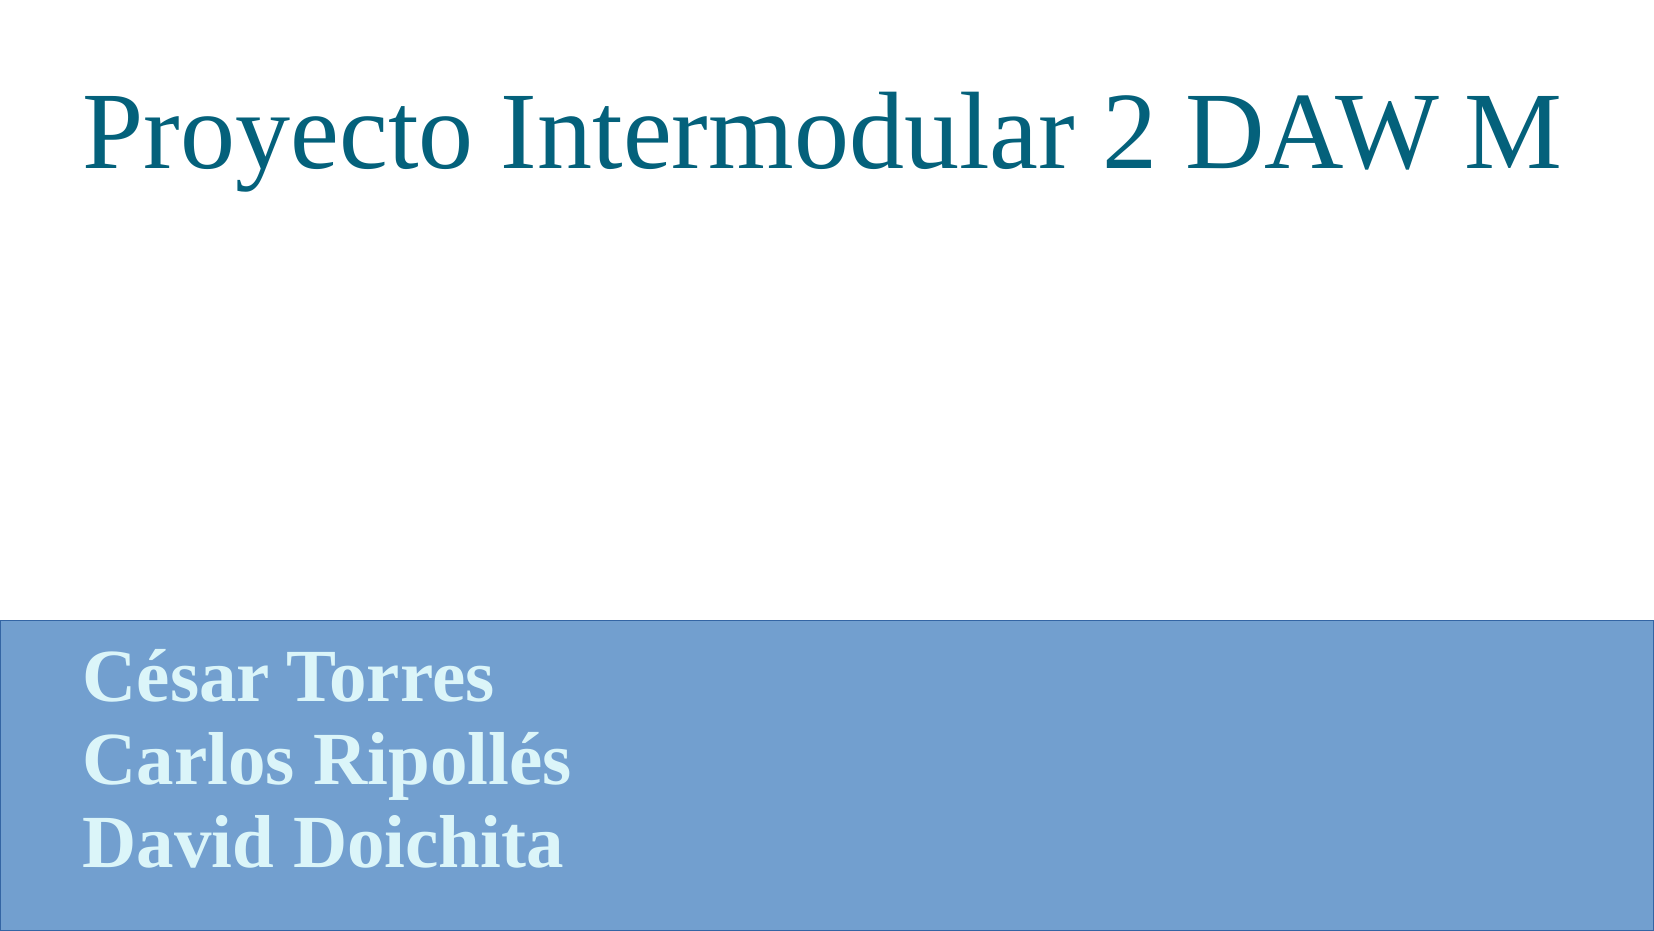

# Proyecto Intermodular 2 DAW M
César Torres
Carlos Ripollés
David Doichita